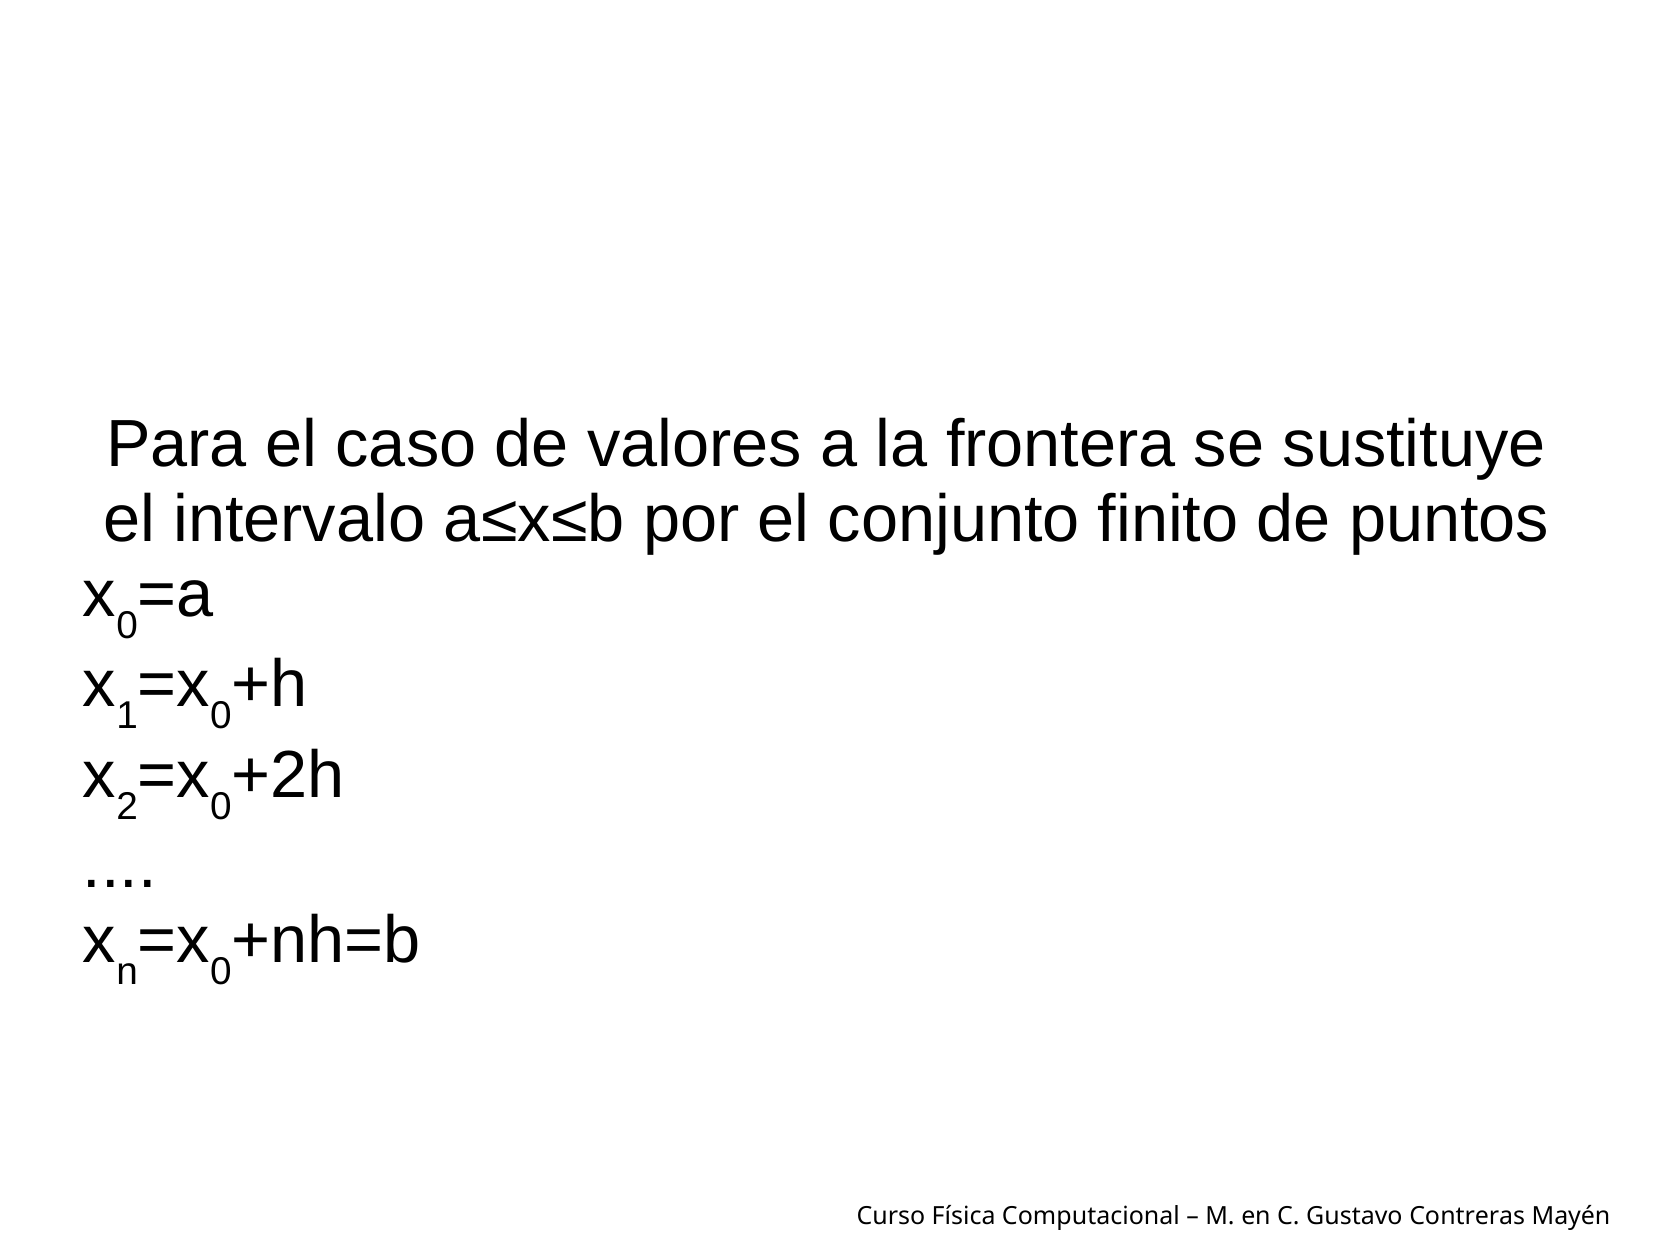

#
Para el caso de valores a la frontera se sustituye el intervalo a≤x≤b por el conjunto finito de puntos
x0=a
x1=x0+h
x2=x0+2h
....
xn=x0+nh=b